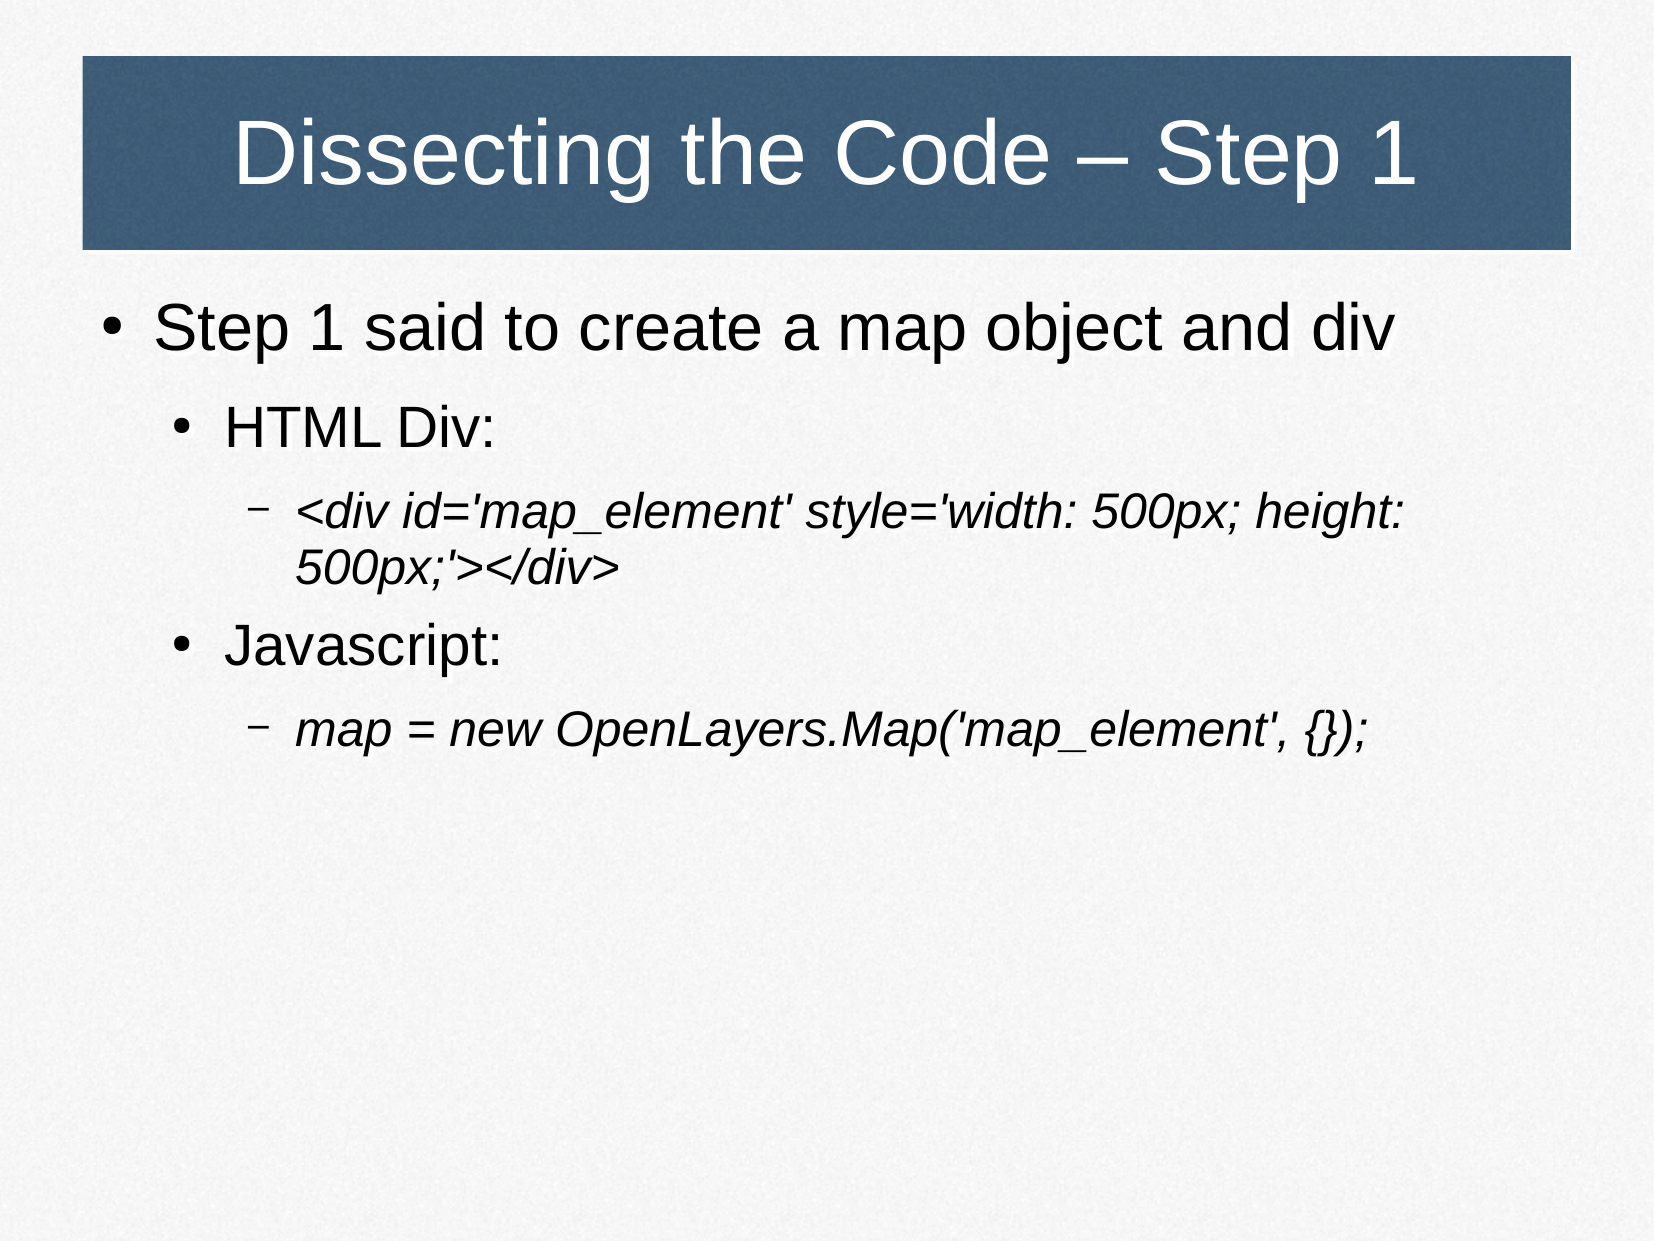

# Dissecting the Code – Step 1
Step 1 said to create a map object and div
HTML Div:
<div id='map_element' style='width: 500px; height: 500px;'></div>
Javascript:
map = new OpenLayers.Map('map_element', {});